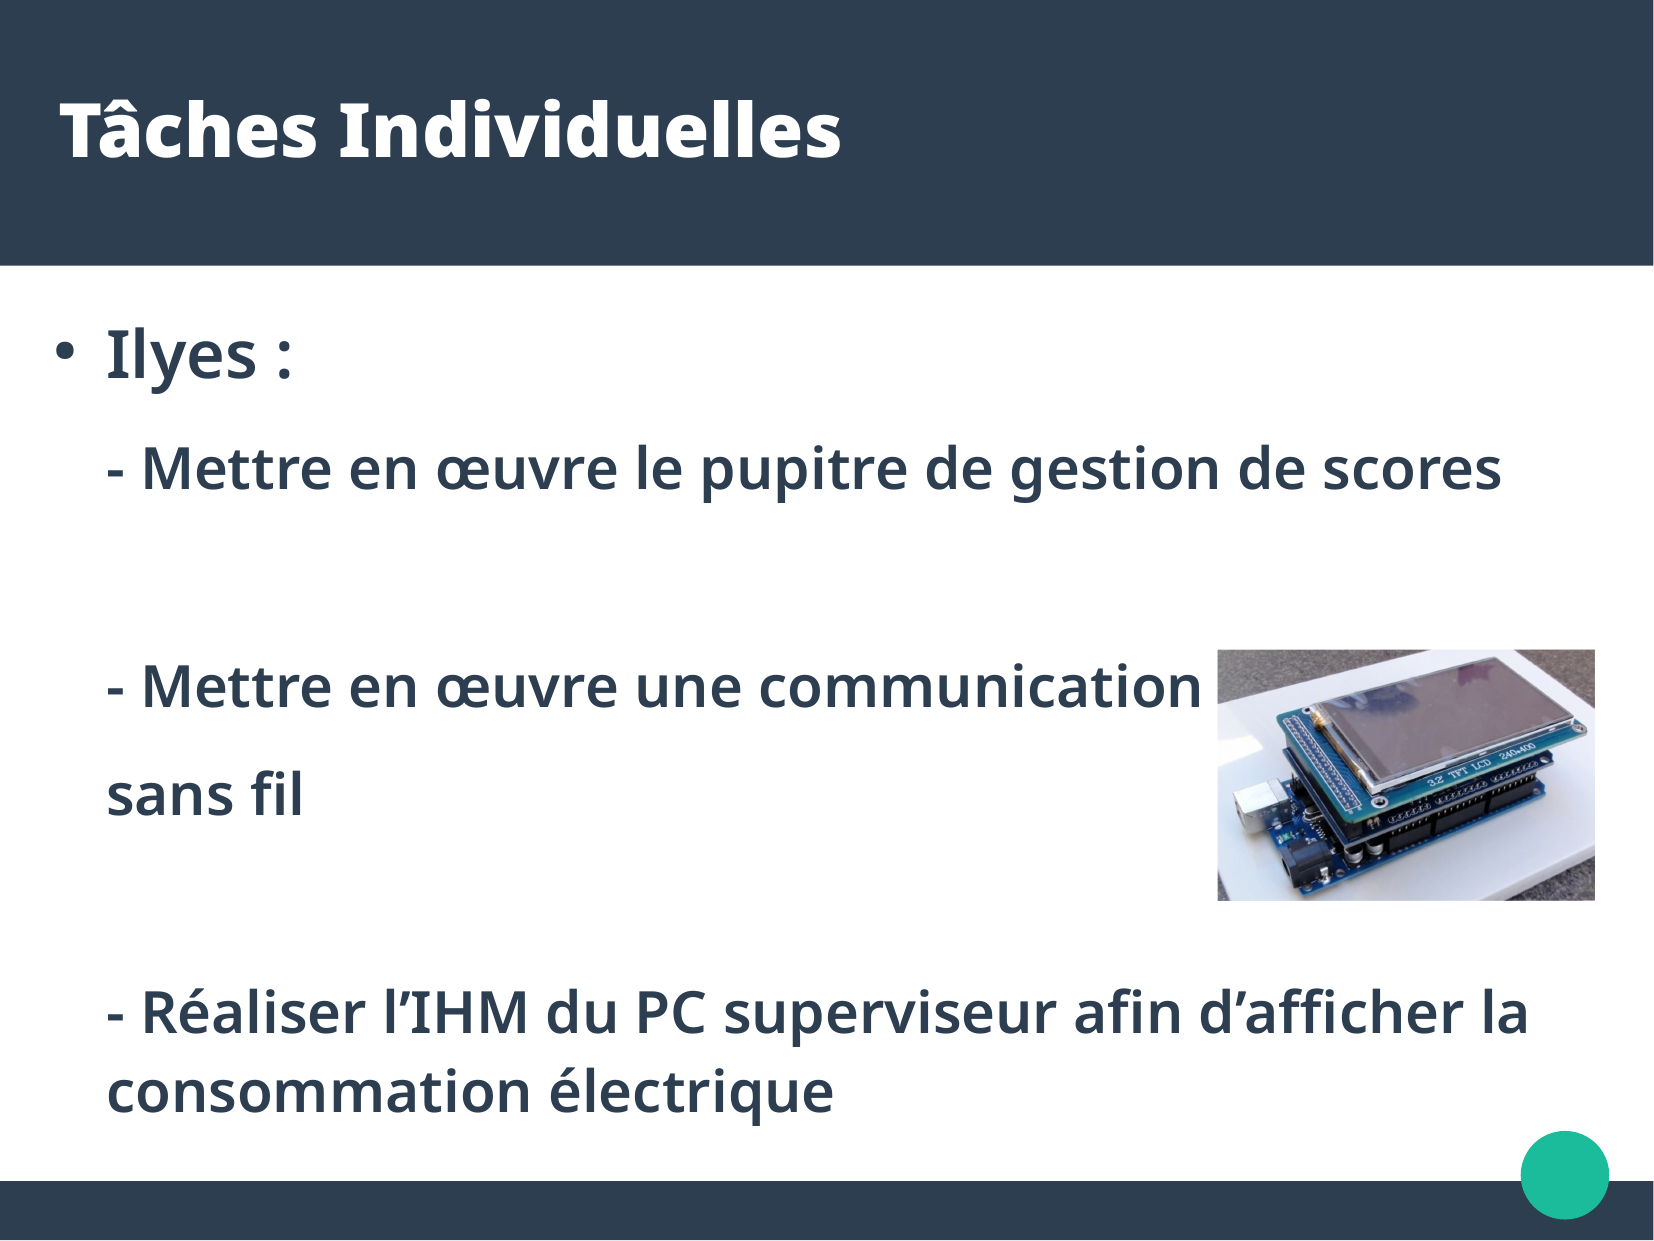

# Tâches Individuelles
Ilyes :
- Mettre en œuvre le pupitre de gestion de scores
- Mettre en œuvre une communication
sans fil
- Réaliser l’IHM du PC superviseur afin d’afficher la consommation électrique